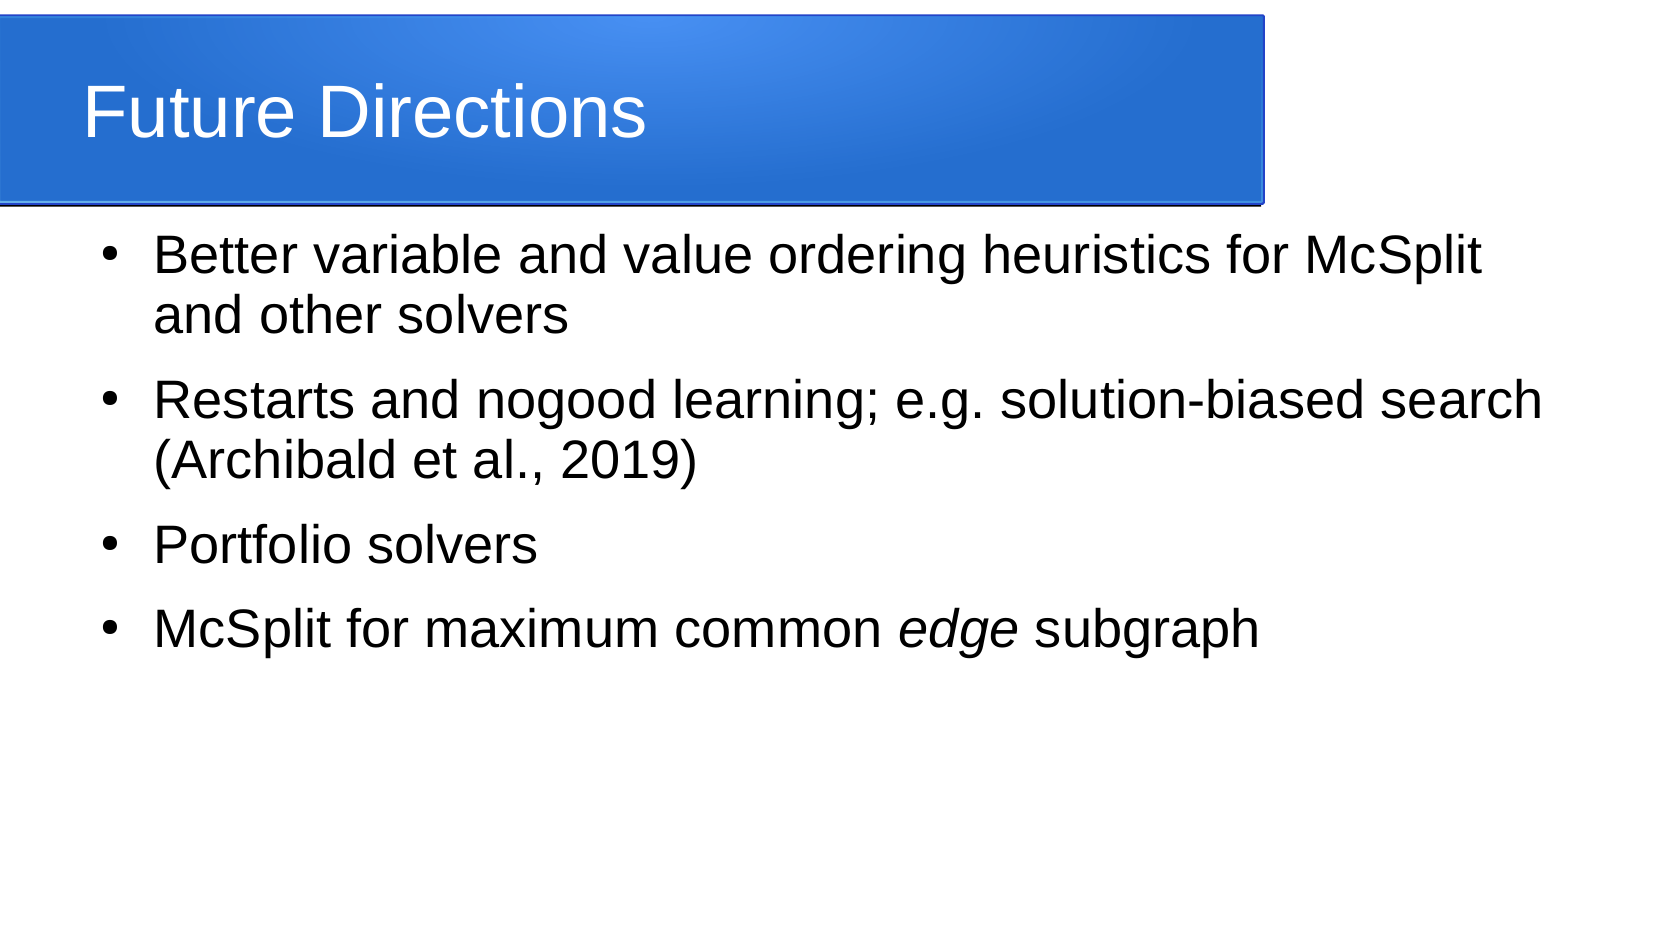

# Future Directions
Better variable and value ordering heuristics for McSplit and other solvers
Restarts and nogood learning; e.g. solution-biased search (Archibald et al., 2019)
Portfolio solvers
McSplit for maximum common edge subgraph